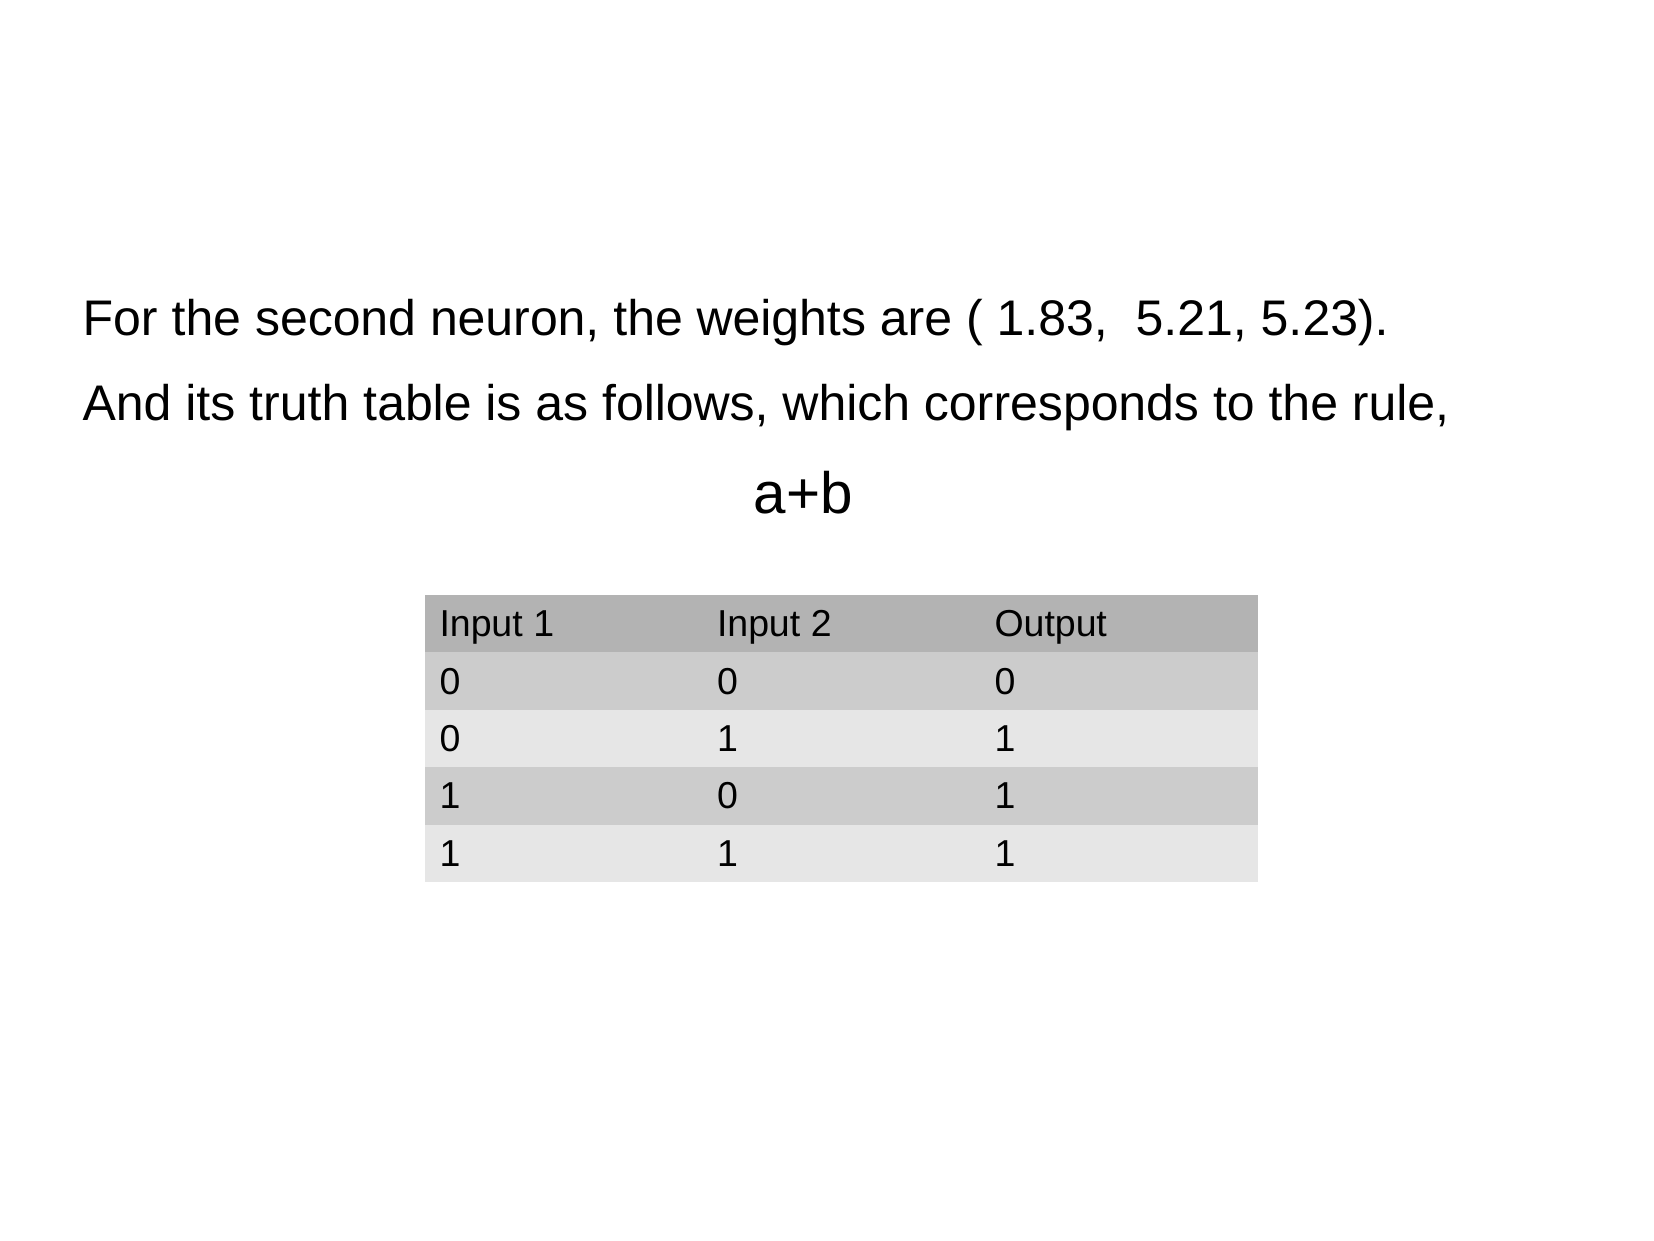

# For the second neuron, the weights are ( 1.83, 5.21, 5.23).
And its truth table is as follows, which corresponds to the rule,
a+b
| Input 1 | Input 2 | Output |
| --- | --- | --- |
| 0 | 0 | 0 |
| 0 | 1 | 1 |
| 1 | 0 | 1 |
| 1 | 1 | 1 |